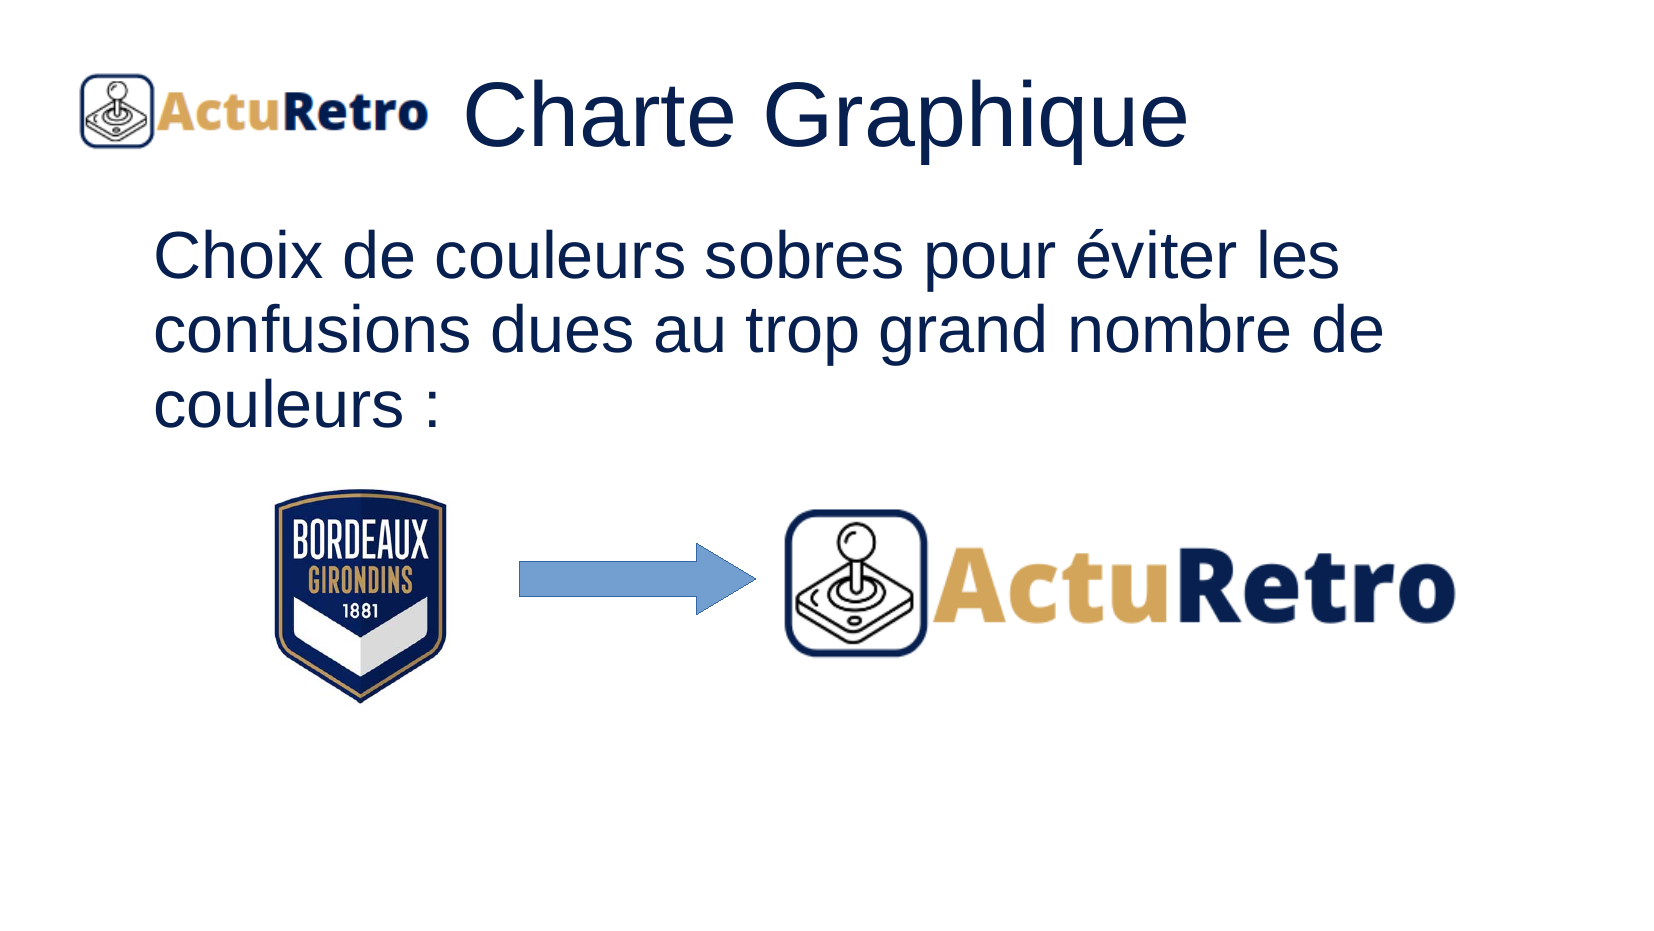

# Charte Graphique
Choix de couleurs sobres pour éviter les confusions dues au trop grand nombre de couleurs :